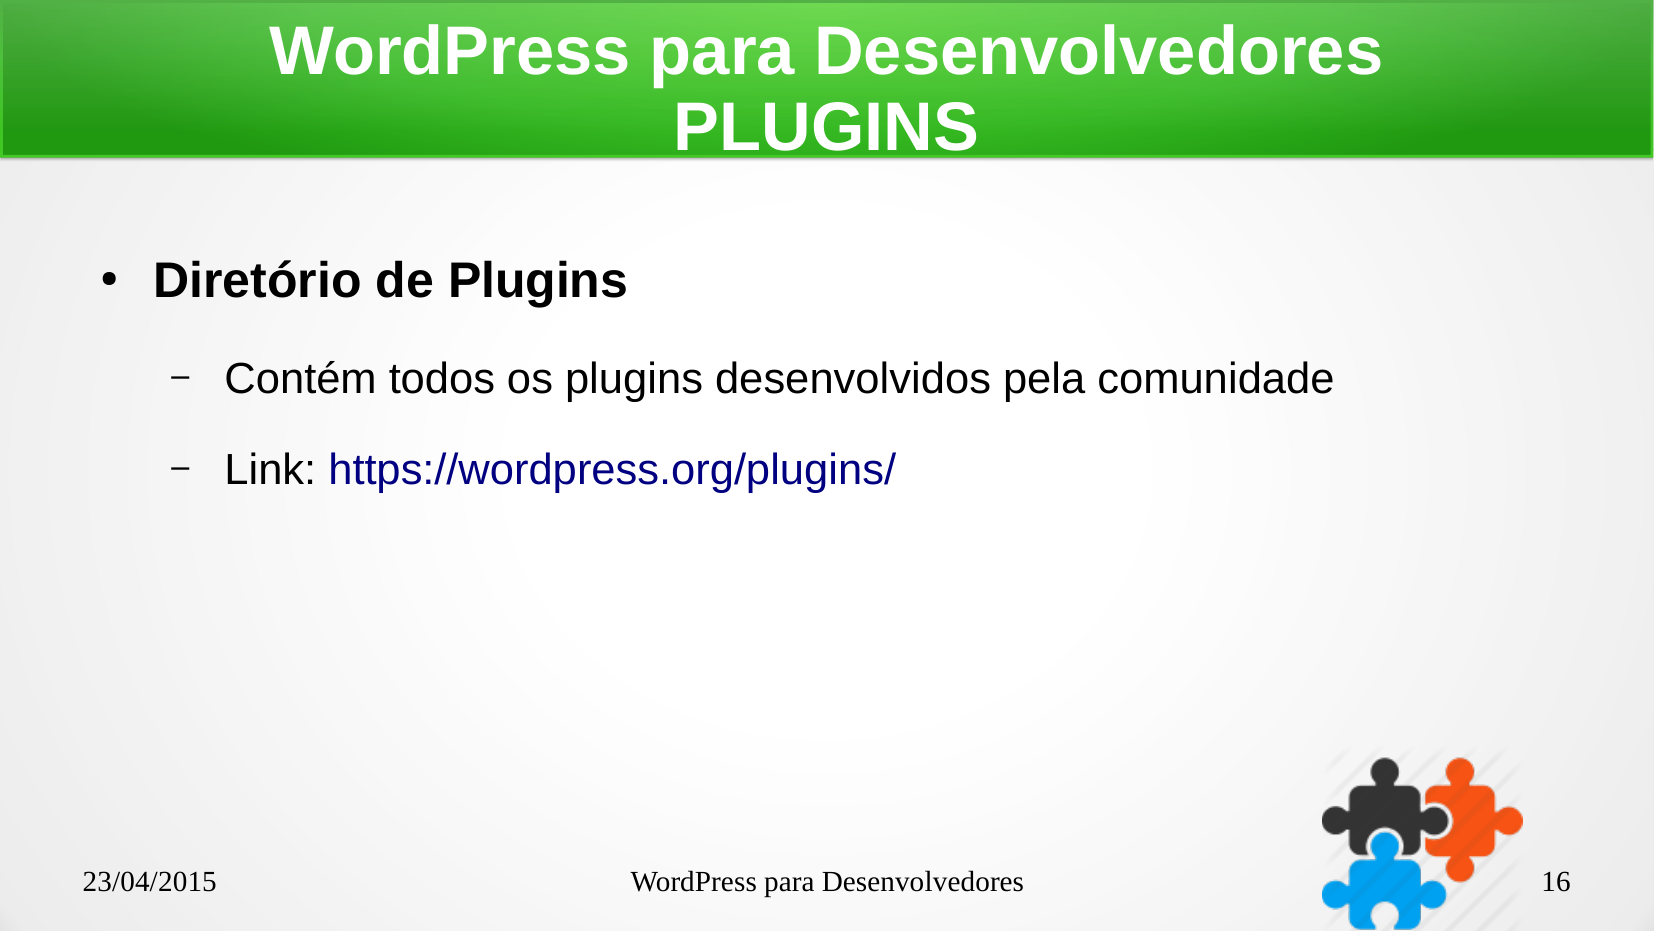

# WordPress para Desenvolvedores PLUGINS
Diretório de Plugins
Contém todos os plugins desenvolvidos pela comunidade
Link: https://wordpress.org/plugins/
23/04/2015
WordPress para Desenvolvedores
16